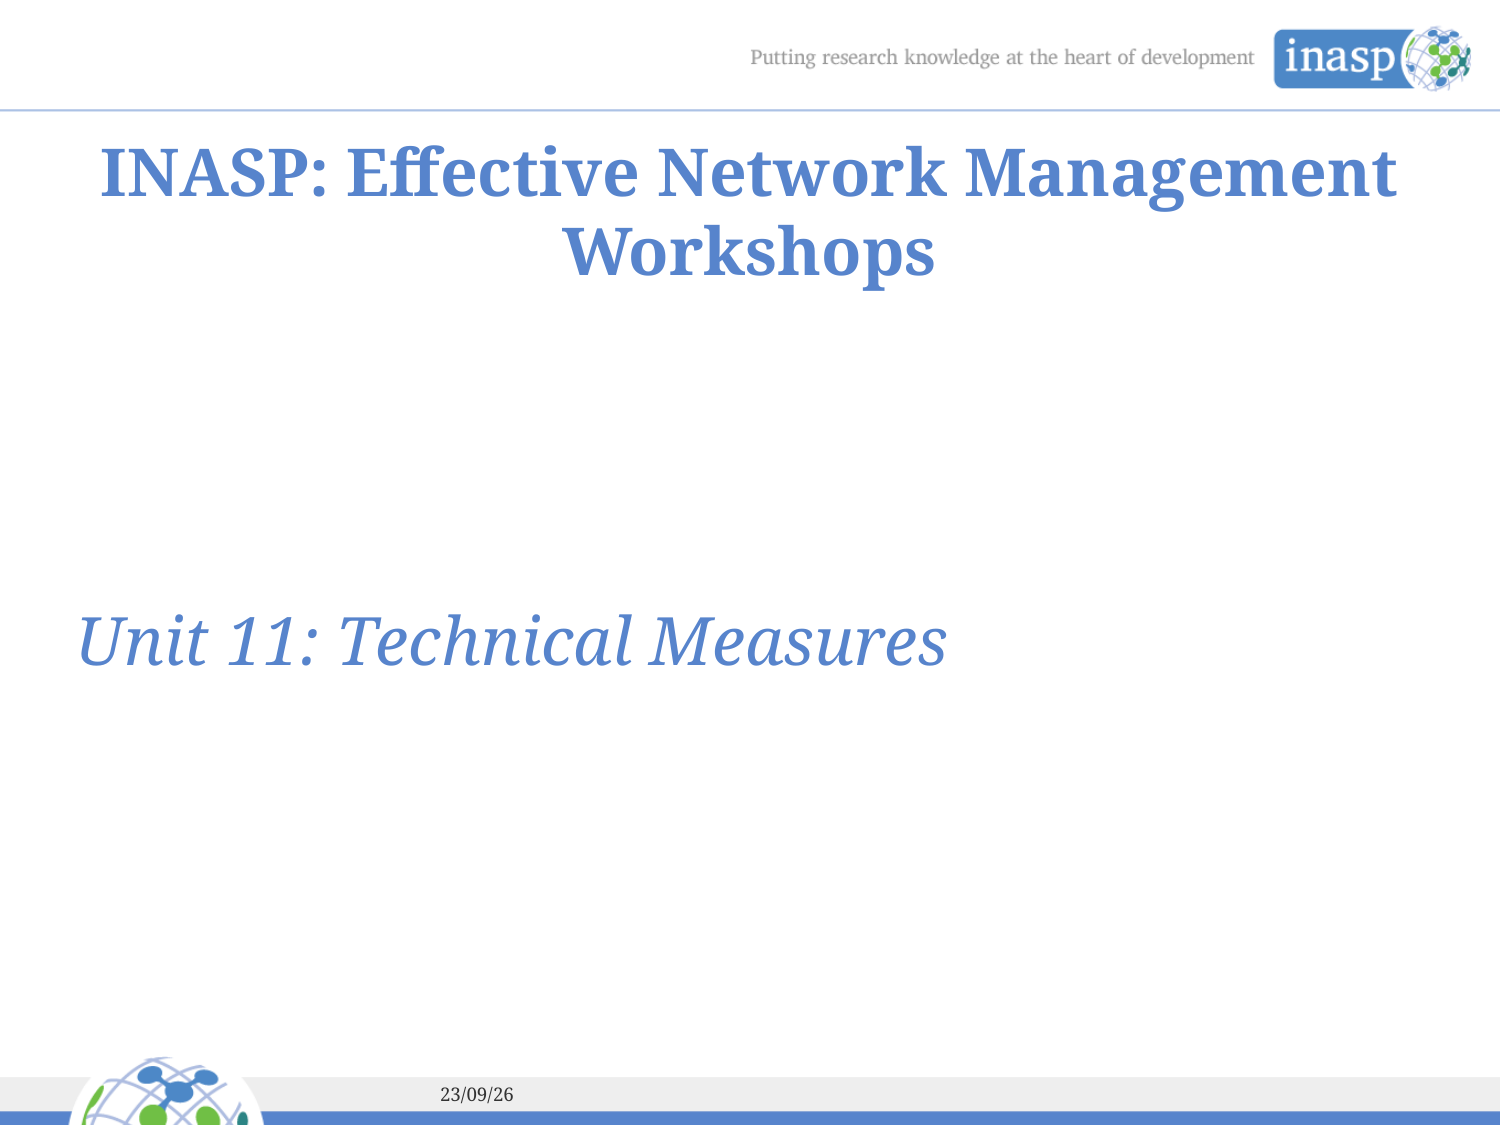

# INASP: Effective Network Management Workshops
Unit 11: Technical Measures